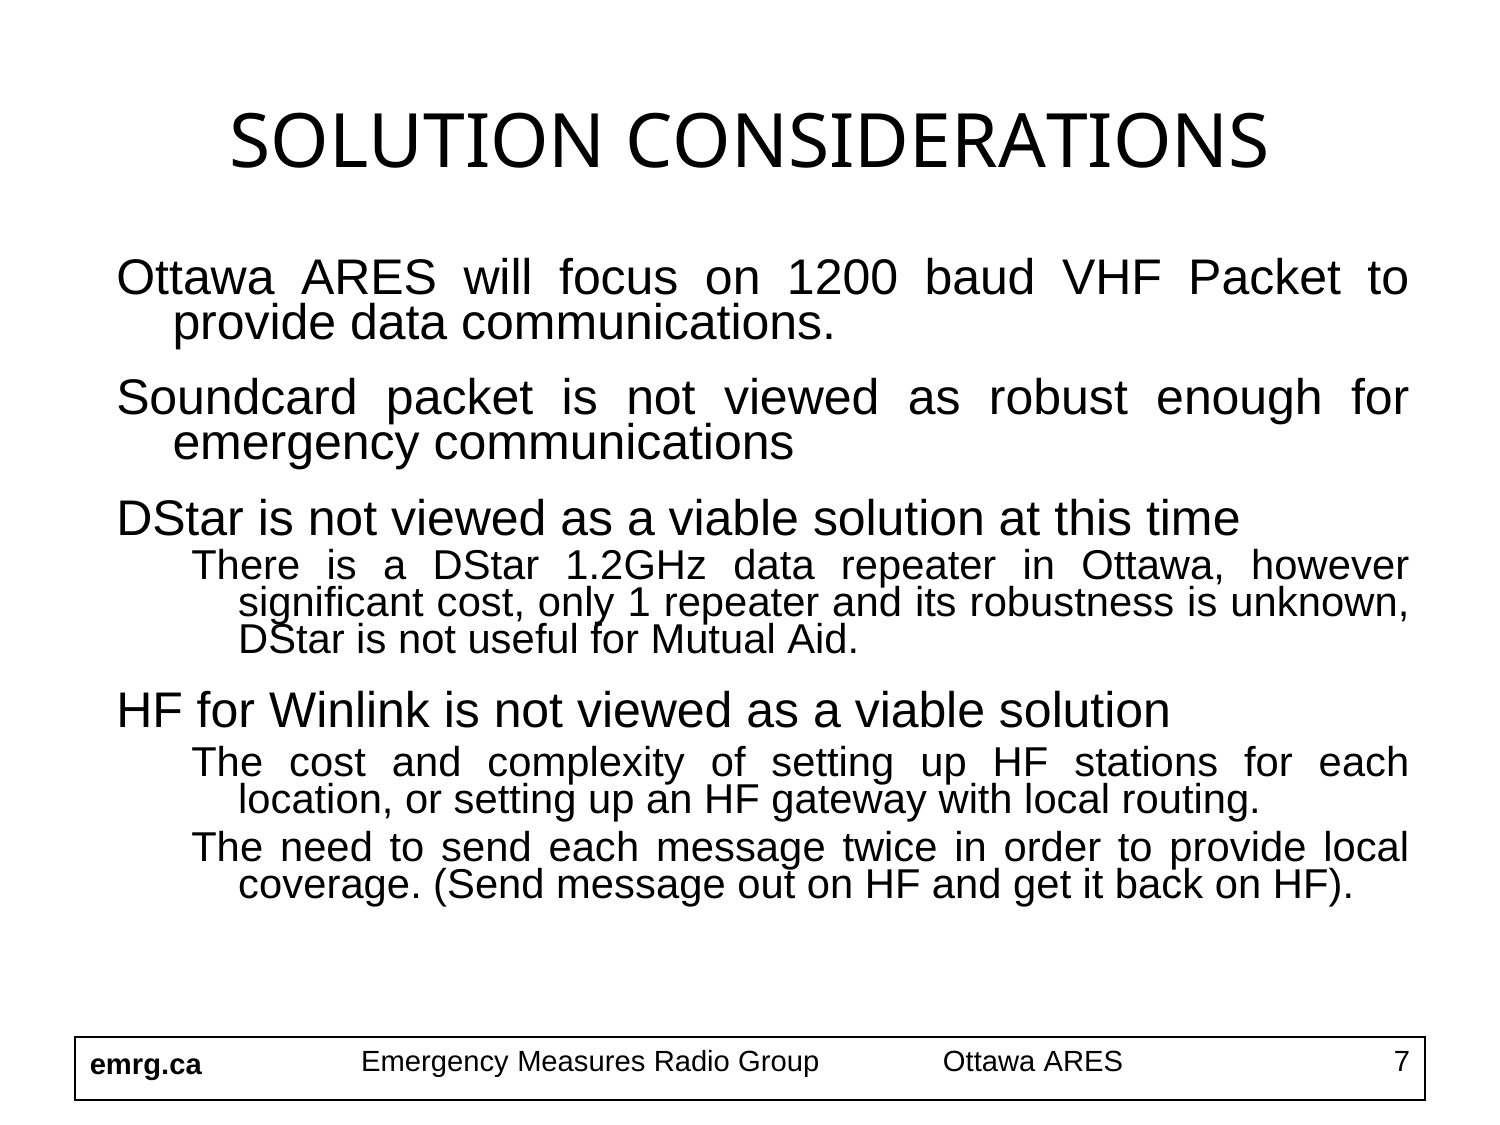

# SOLUTION CONSIDERATIONS
Ottawa ARES will focus on 1200 baud VHF Packet to provide data communications.
Soundcard packet is not viewed as robust enough for emergency communications
DStar is not viewed as a viable solution at this time
There is a DStar 1.2GHz data repeater in Ottawa, however significant cost, only 1 repeater and its robustness is unknown, DStar is not useful for Mutual Aid.
HF for Winlink is not viewed as a viable solution
The cost and complexity of setting up HF stations for each location, or setting up an HF gateway with local routing.
The need to send each message twice in order to provide local coverage. (Send message out on HF and get it back on HF).
Emergency Measures Radio Group Ottawa ARES
7